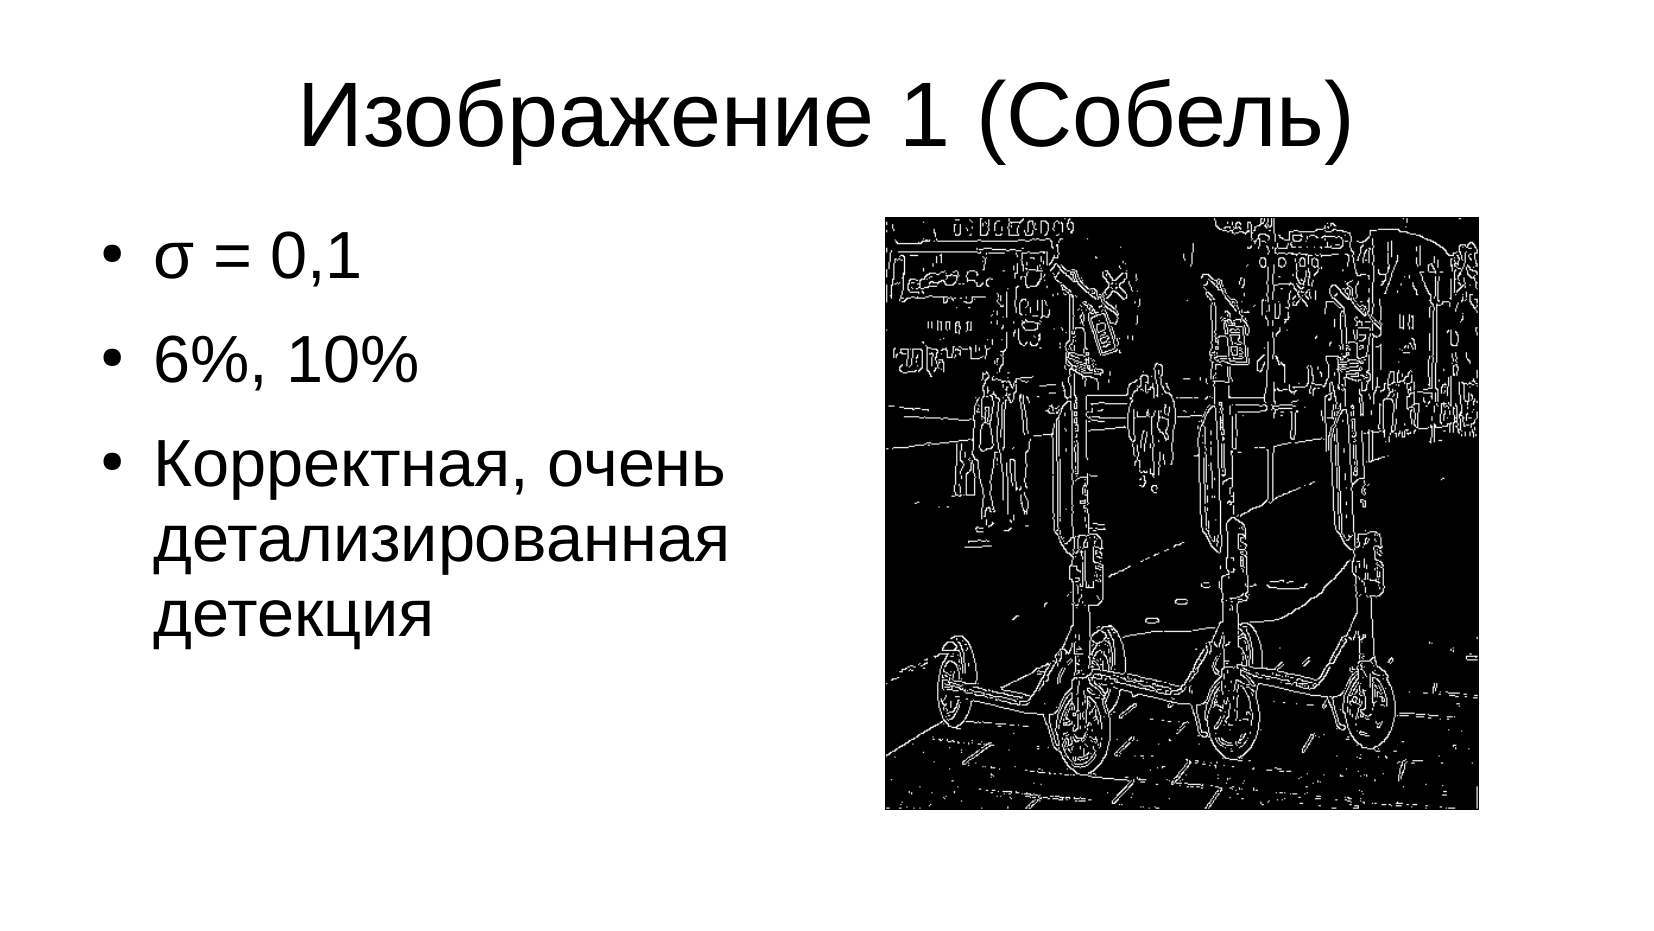

# Изображение 1 (Собель)
σ = 0,1
6%, 10%
Корректная, очень детализированная детекция